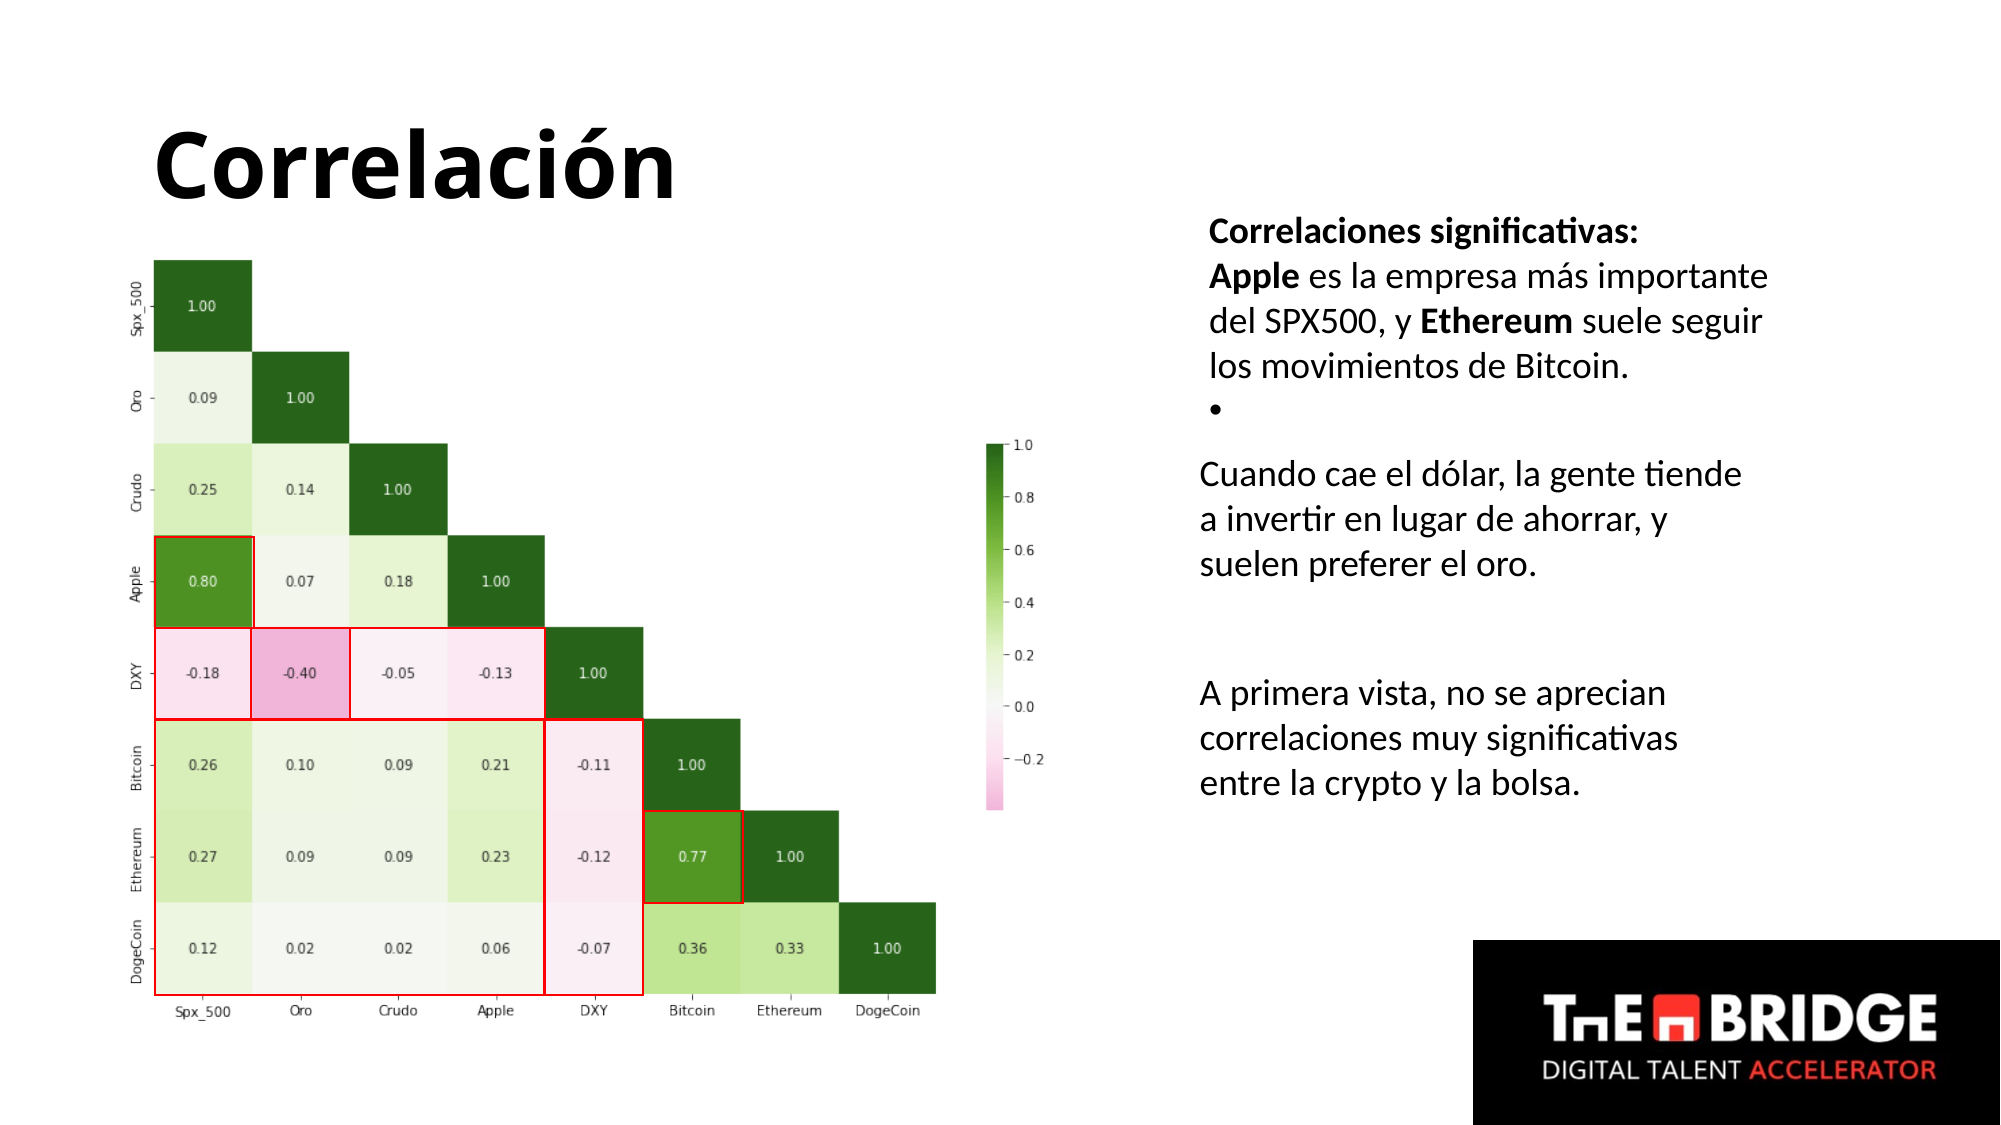

# Correlación
Correlaciones significativas:
Apple es la empresa más importante del SPX500, y Ethereum suele seguir los movimientos de Bitcoin.
Cuando cae el dólar, la gente tiende a invertir en lugar de ahorrar, y suelen preferer el oro.
A primera vista, no se aprecian correlaciones muy significativas entre la crypto y la bolsa.